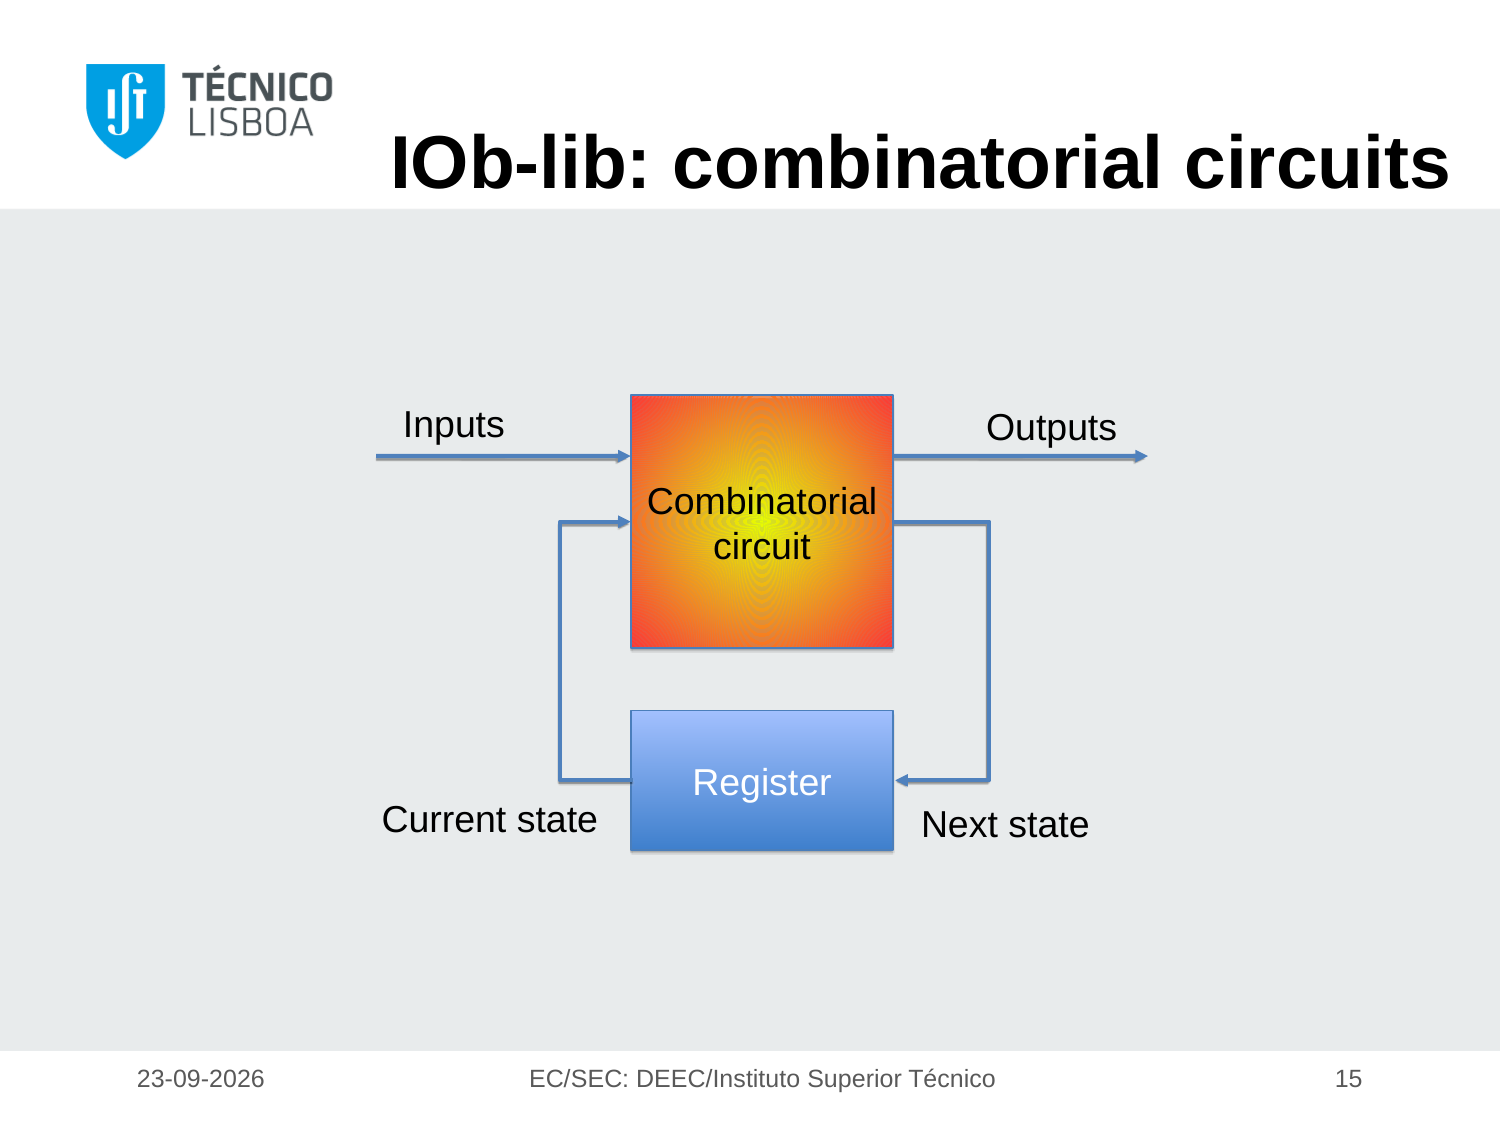

# IOb-lib: combinatorial circuits
Inputs
Combinatorial circuit
Outputs
Register
Current state
Next state
EC/SEC: DEEC/Instituto Superior Técnico